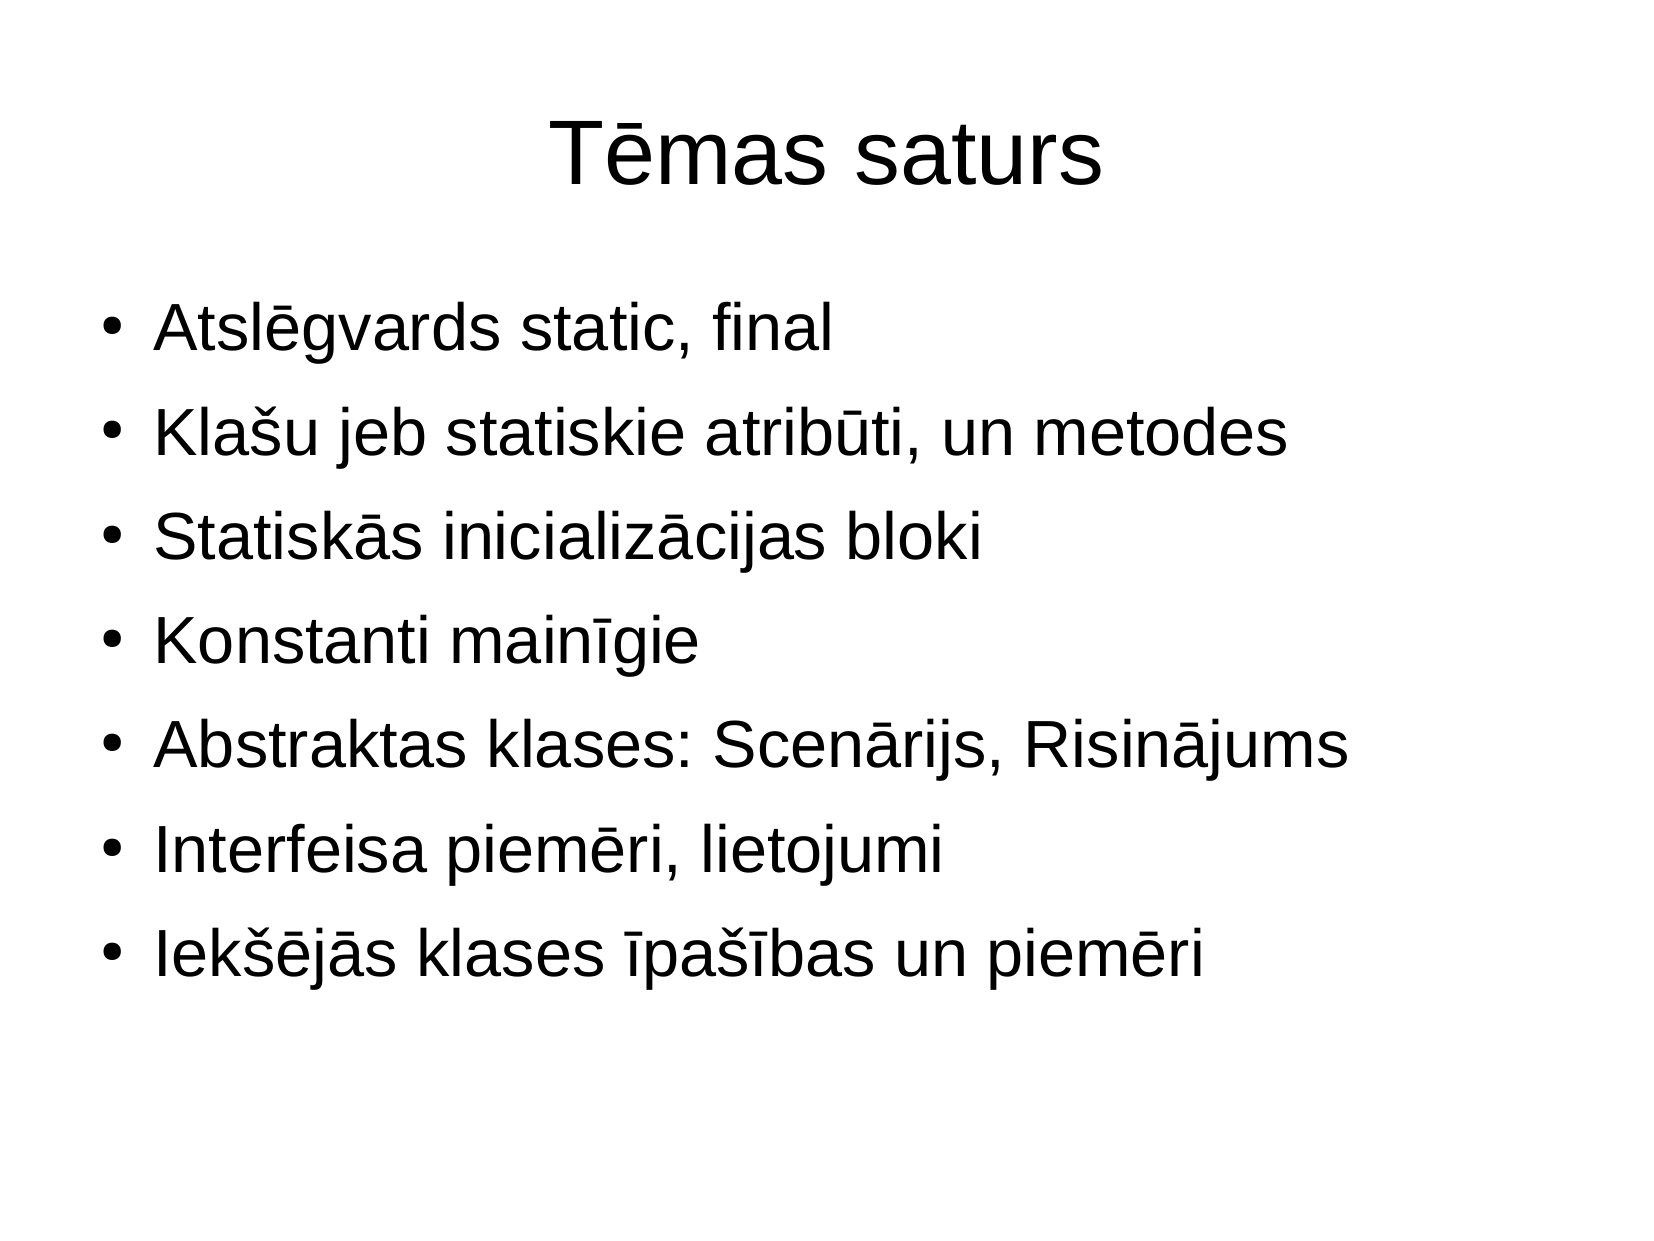

# Tēmas saturs
Atslēgvards static, final
Klašu jeb statiskie atribūti, un metodes
Statiskās inicializācijas bloki
Konstanti mainīgie
Abstraktas klases: Scenārijs, Risinājums
Interfeisa piemēri, lietojumi
Iekšējās klases īpašības un piemēri